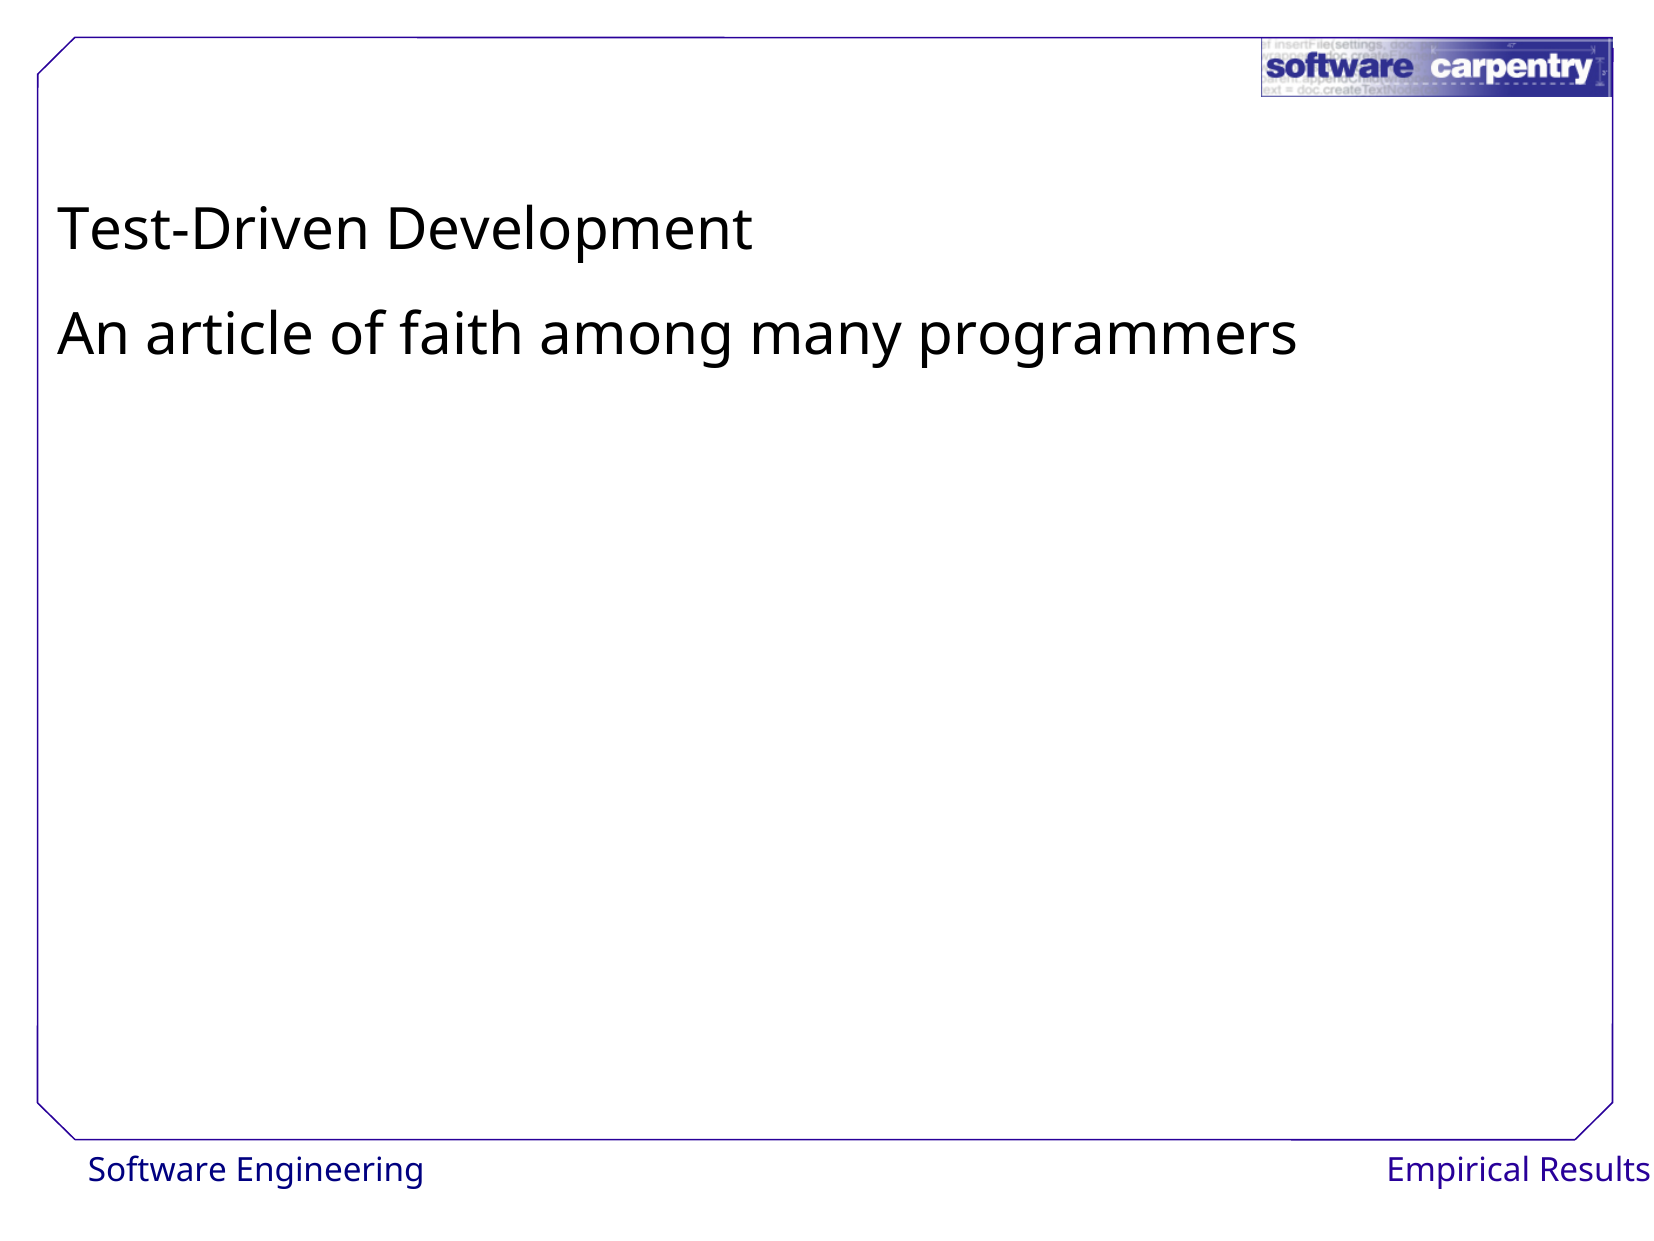

Test-Driven Development
An article of faith among many programmers